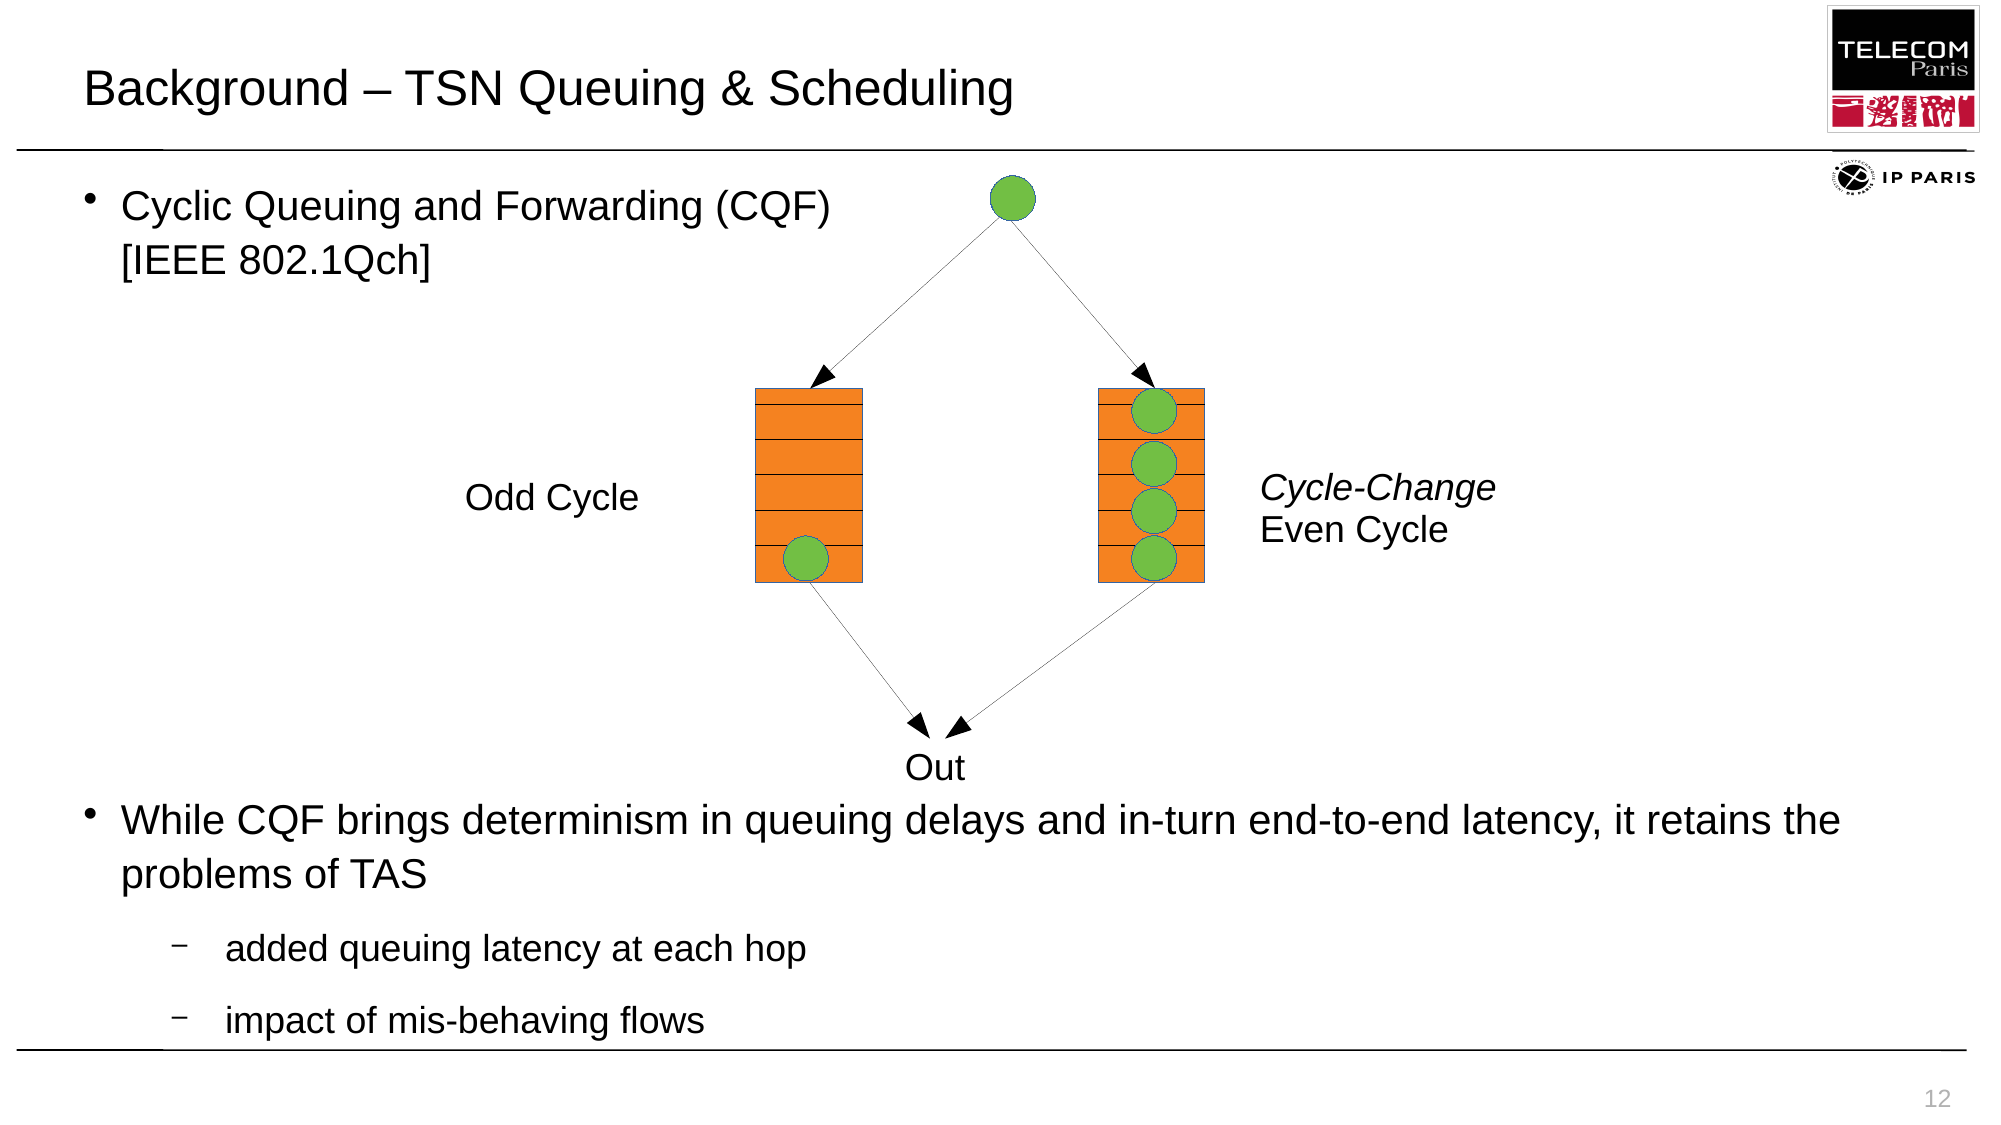

# Background – TSN Queuing & Scheduling
Cyclic Queuing and Forwarding (CQF)
[IEEE 802.1Qch]
While CQF brings determinism in queuing delays and in-turn end-to-end latency, it retains the problems of TAS
added queuing latency at each hop
impact of mis-behaving flows
Cycle-Change
Even Cycle
Odd Cycle
Out